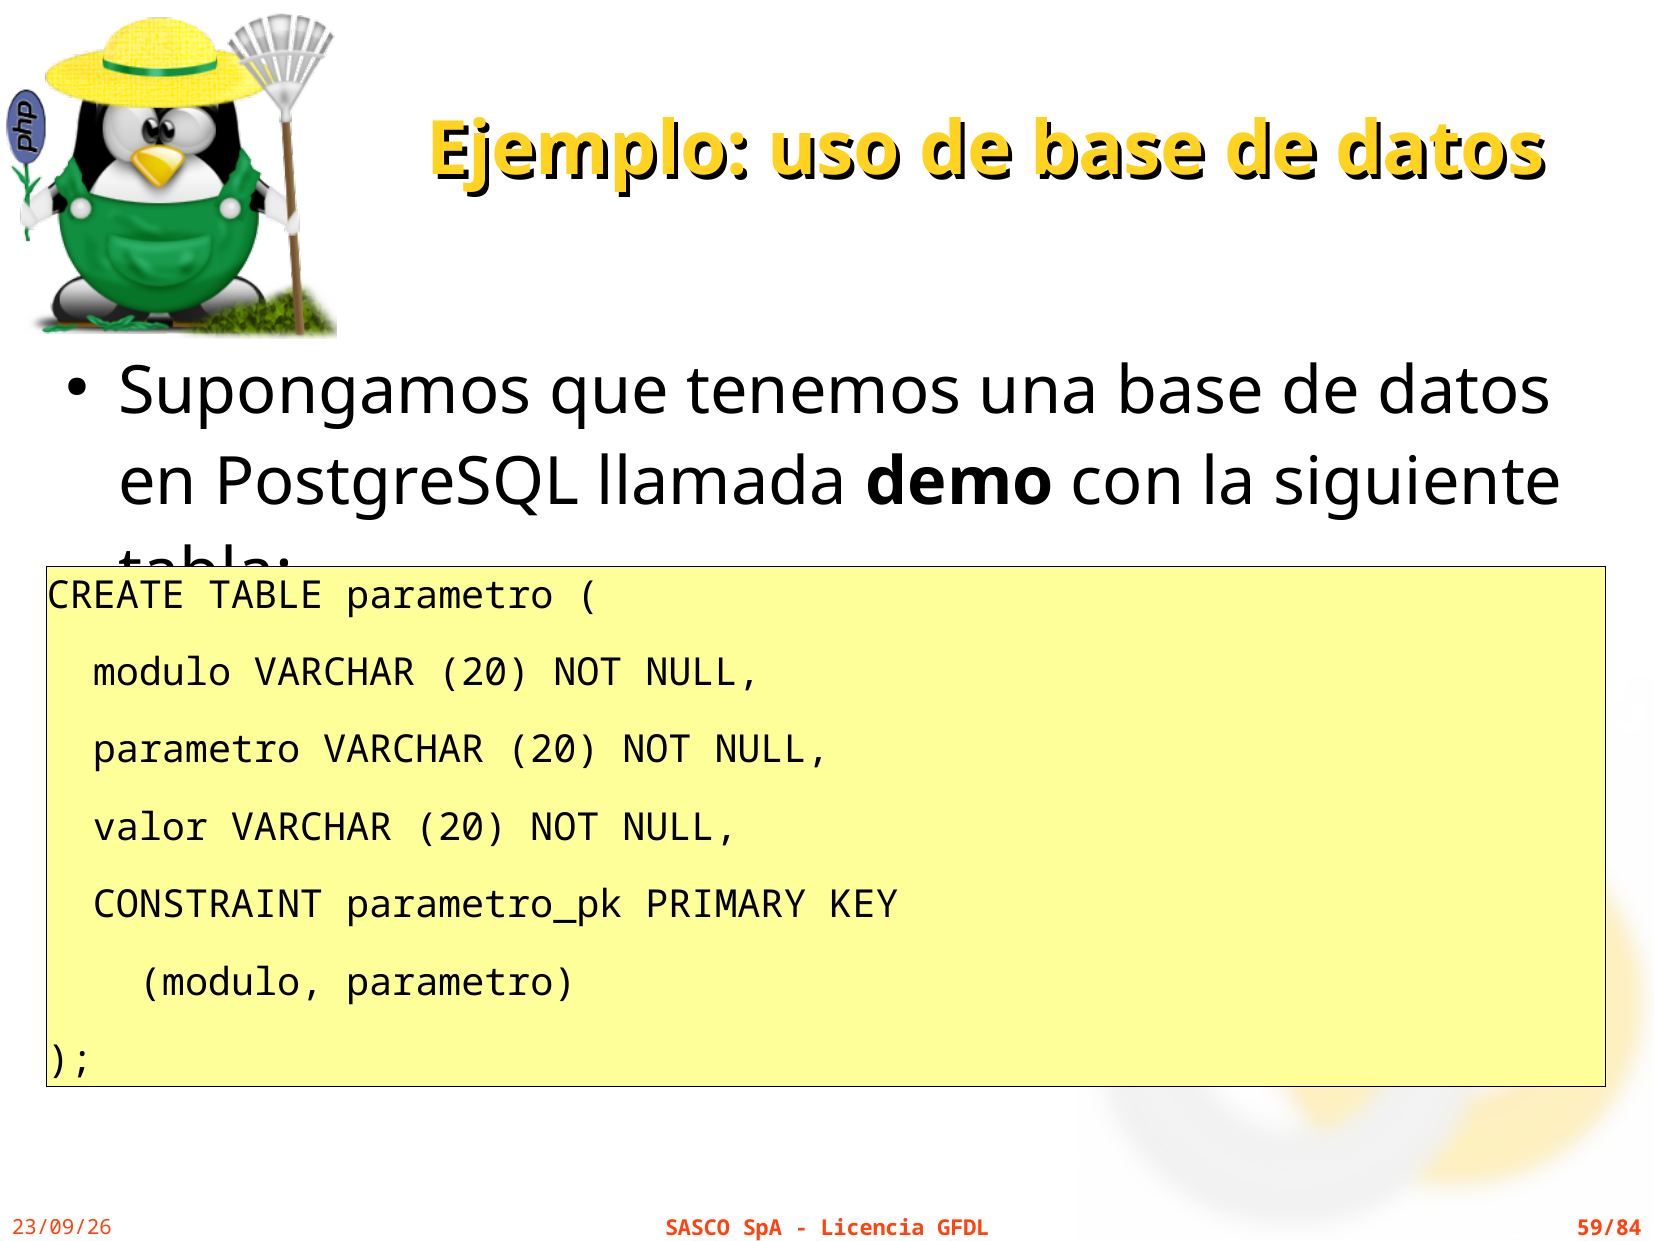

# Ejemplo: uso de base de datos
Supongamos que tenemos una base de datos en PostgreSQL llamada demo con la siguiente tabla:
CREATE TABLE parametro (
 modulo VARCHAR (20) NOT NULL,
 parametro VARCHAR (20) NOT NULL,
 valor VARCHAR (20) NOT NULL,
 CONSTRAINT parametro_pk PRIMARY KEY
 (modulo, parametro)
);
SASCO SpA - Licencia GFDL
59